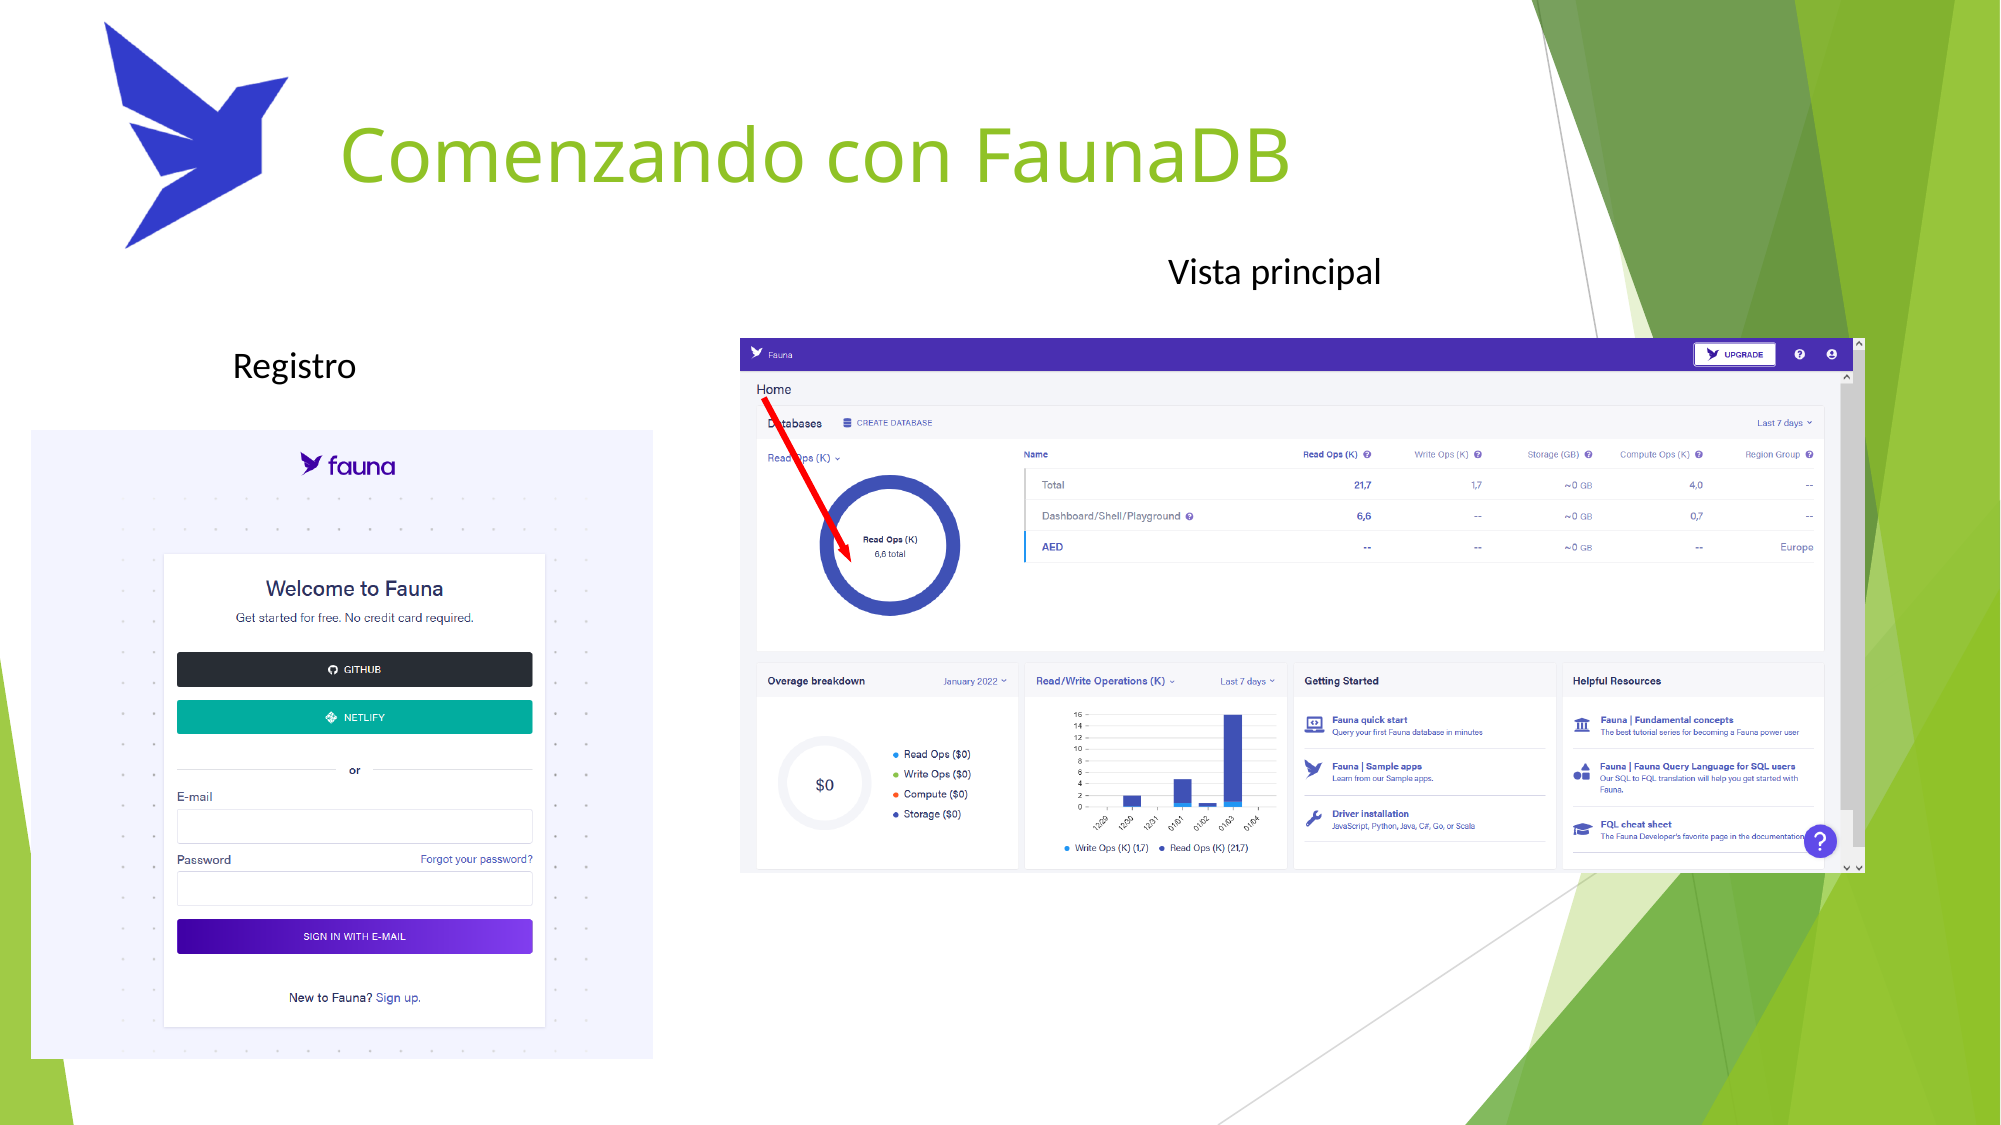

# Comenzando con FaunaDB
Vista principal
Registro